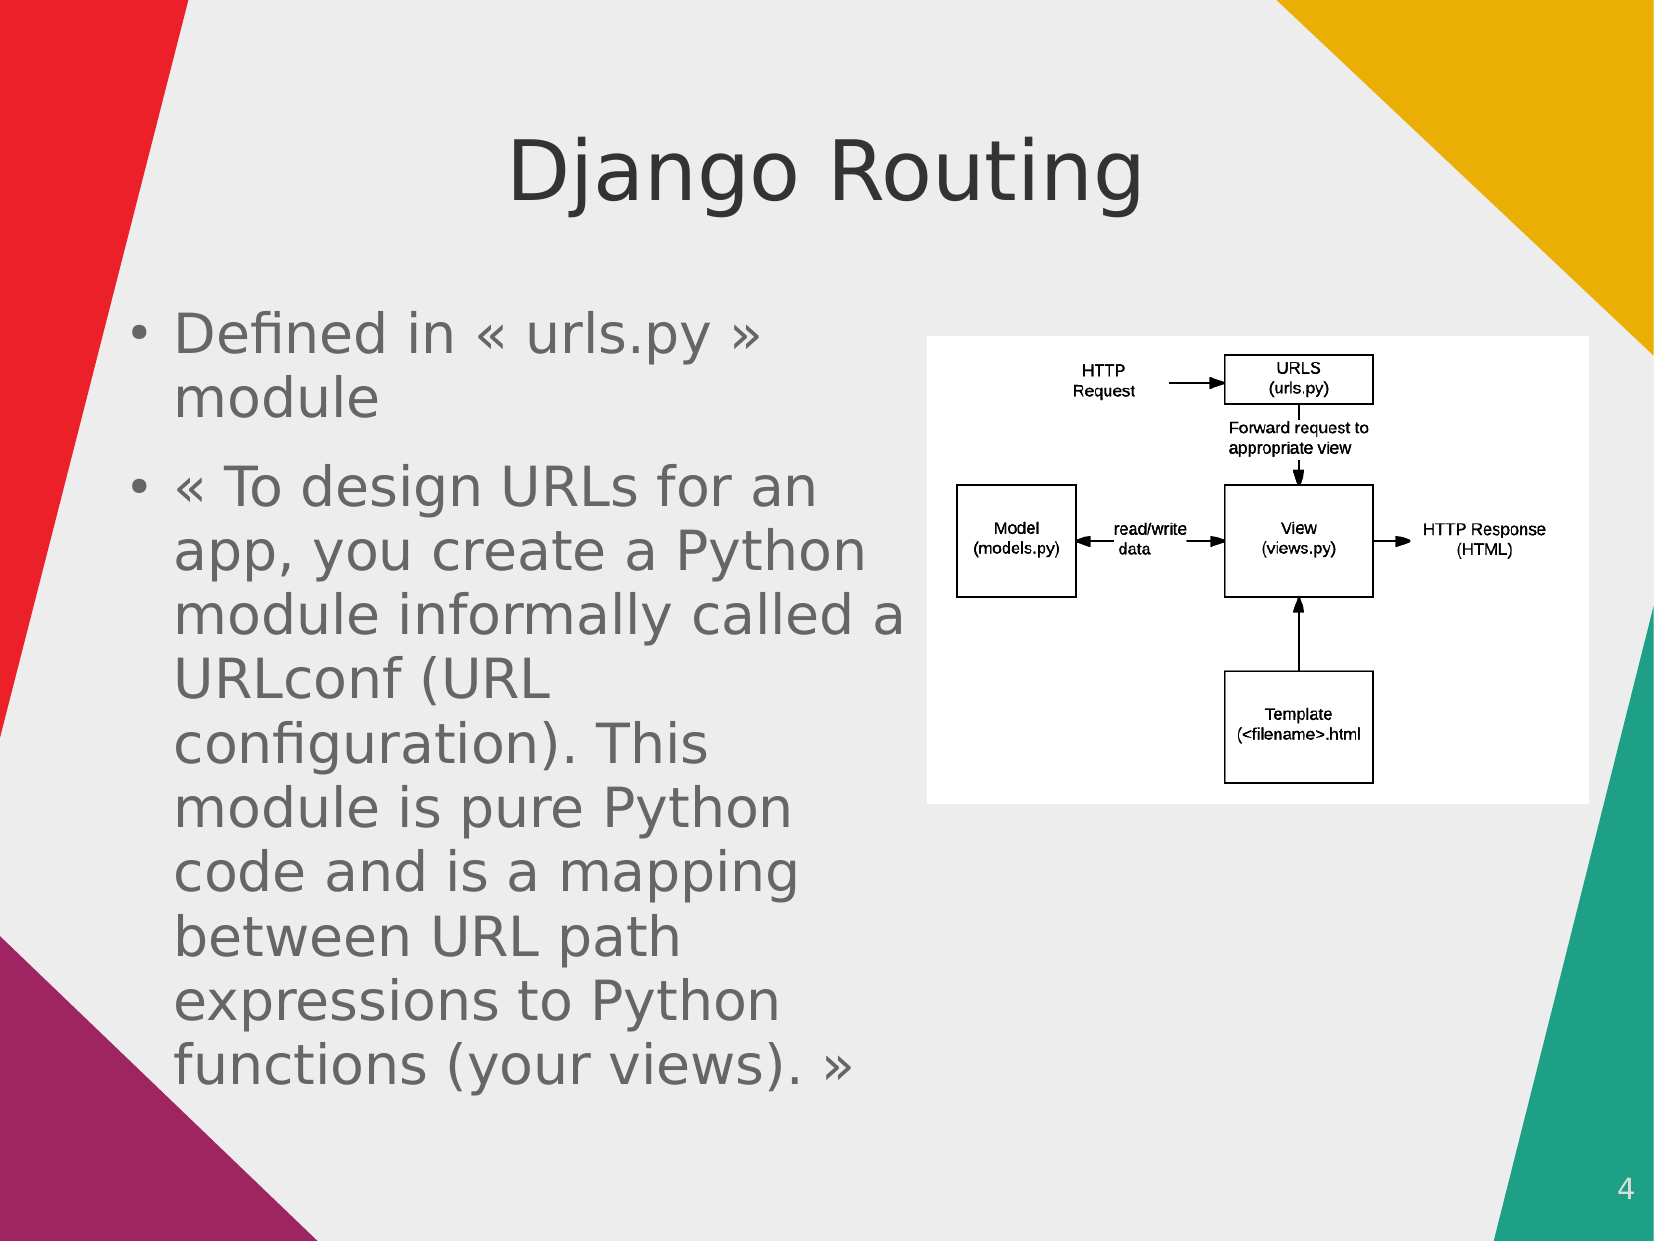

# Django Routing
Defined in « urls.py » module
« To design URLs for an app, you create a Python module informally called a URLconf (URL configuration). This module is pure Python code and is a mapping between URL path expressions to Python functions (your views). »
4